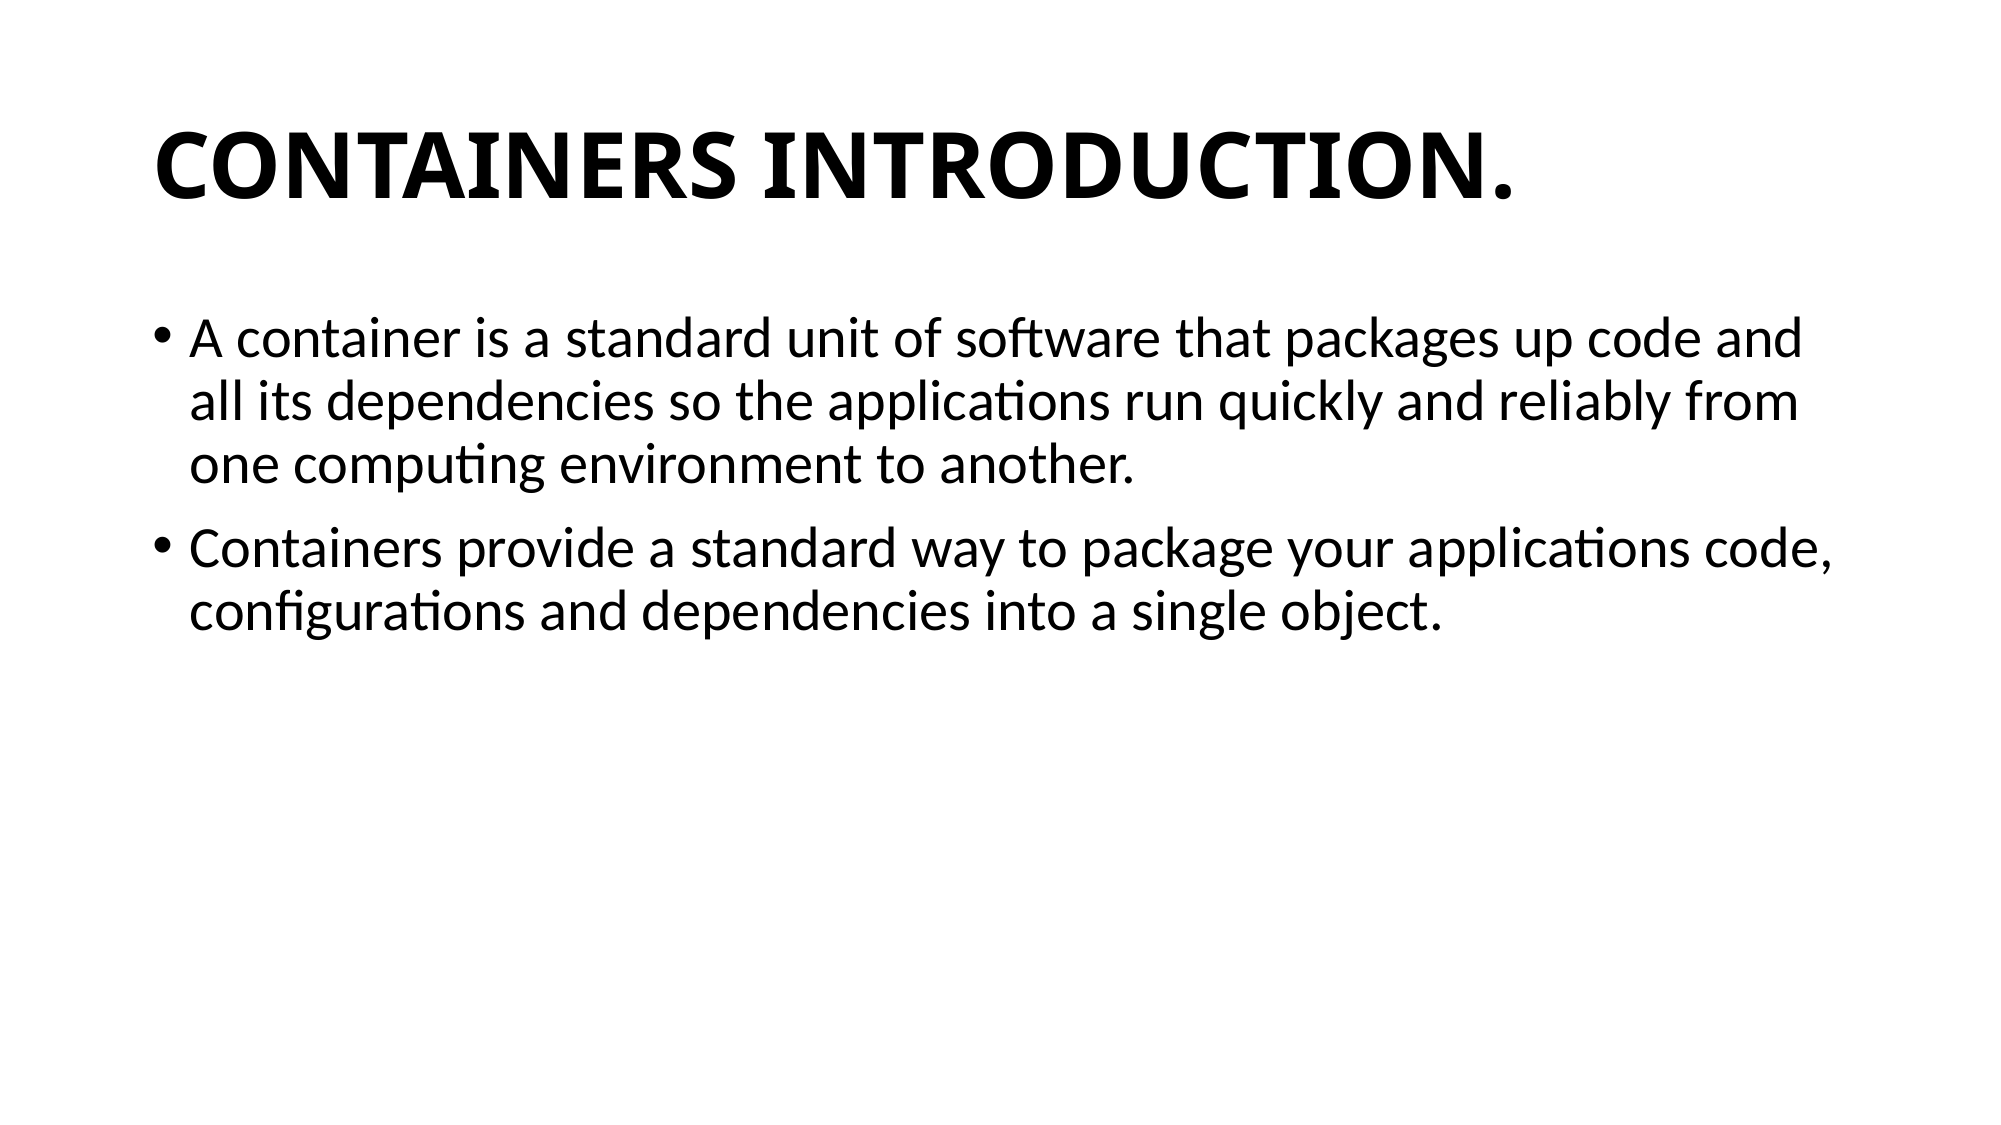

# CONTAINERS INTRODUCTION.
A container is a standard unit of software that packages up code and all its dependencies so the applications run quickly and reliably from one computing environment to another.
Containers provide a standard way to package your applications code, configurations and dependencies into a single object.